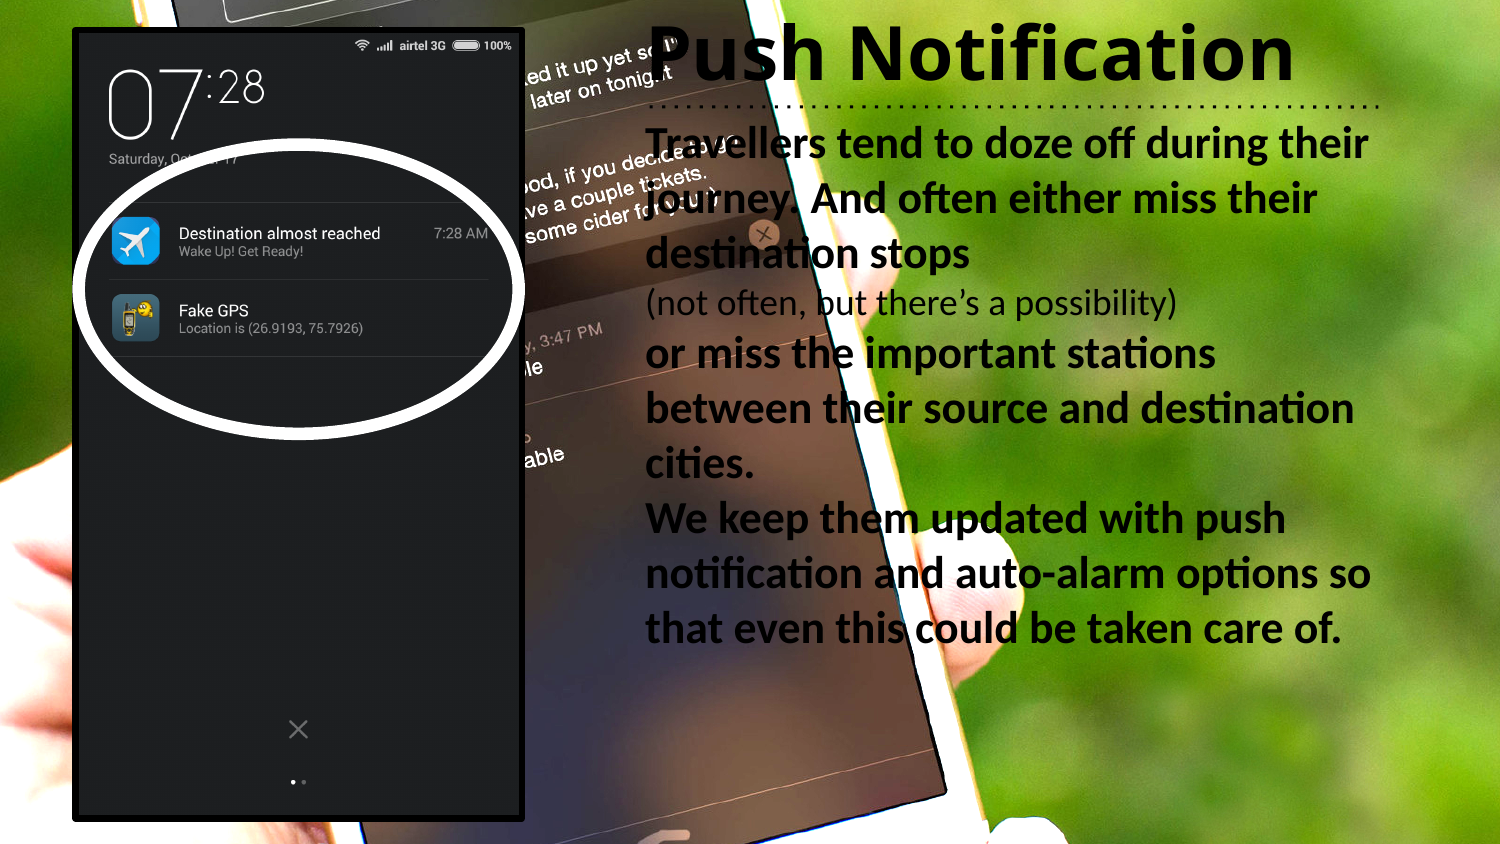

Push Notification
# Travellers tend to doze off during their journey. And often either miss their destination stops
(not often, but there’s a possibility)
or miss the important stations between their source and destination cities.
We keep them updated with push notification and auto-alarm options so that even this could be taken care of.